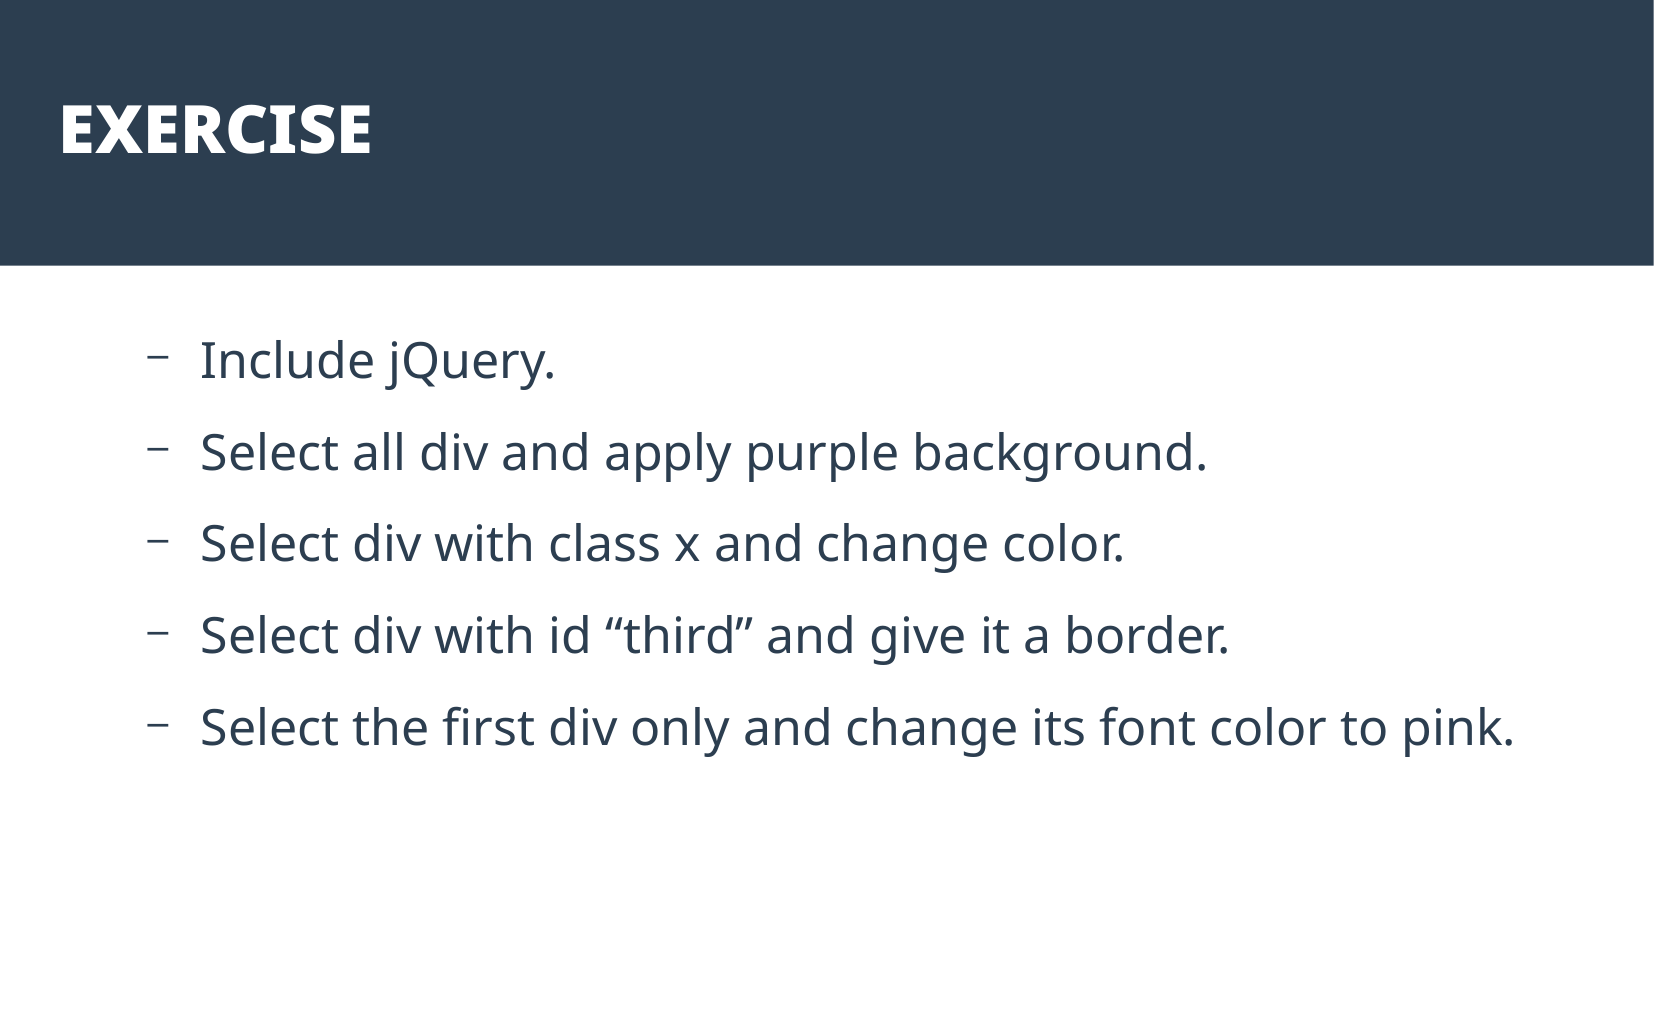

# EXERCISE
Include jQuery.
Select all div and apply purple background.
Select div with class x and change color.
Select div with id “third” and give it a border.
Select the first div only and change its font color to pink.